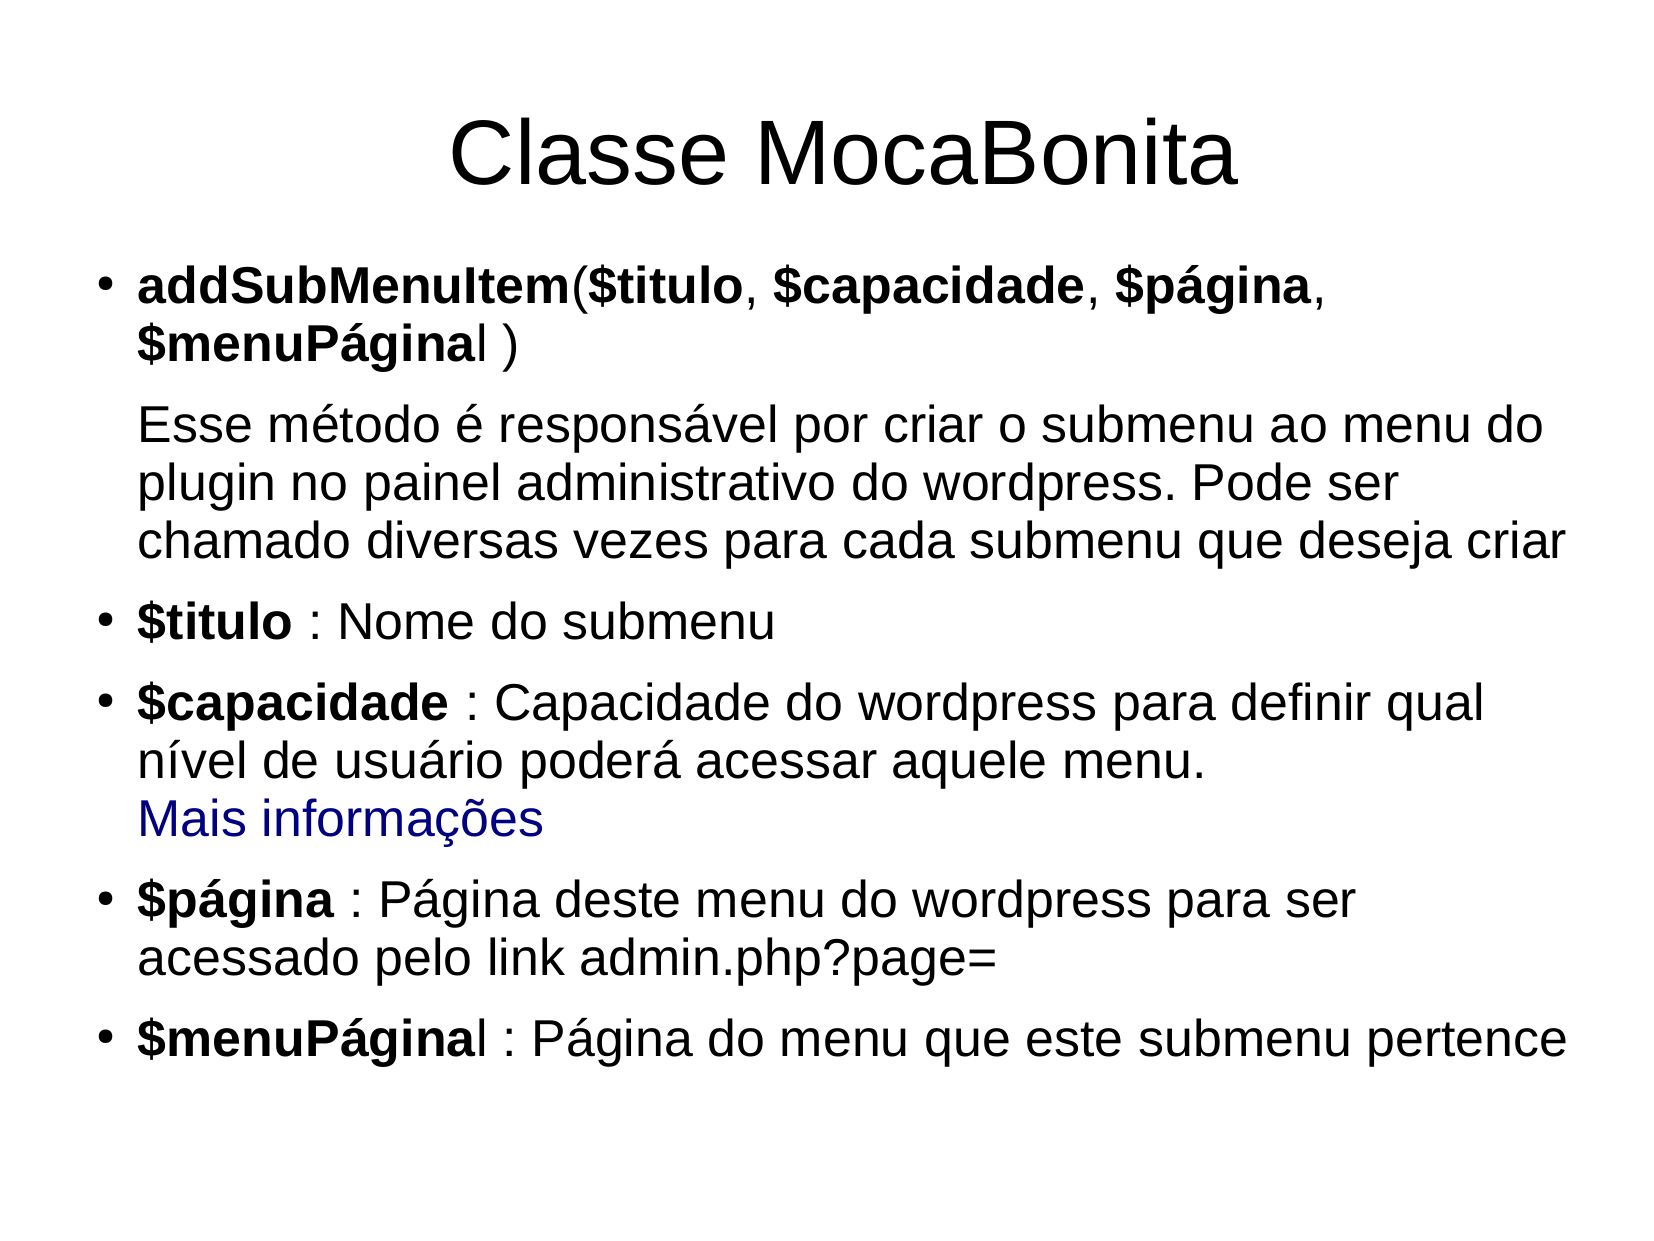

# Classe MocaBonita
addSubMenuItem($titulo, $capacidade, $página, $menuPáginal )
Esse método é responsável por criar o submenu ao menu do plugin no painel administrativo do wordpress. Pode ser chamado diversas vezes para cada submenu que deseja criar
$titulo : Nome do submenu
$capacidade : Capacidade do wordpress para definir qual nível de usuário poderá acessar aquele menu. Mais informações
$página : Página deste menu do wordpress para ser acessado pelo link admin.php?page=
$menuPáginal : Página do menu que este submenu pertence